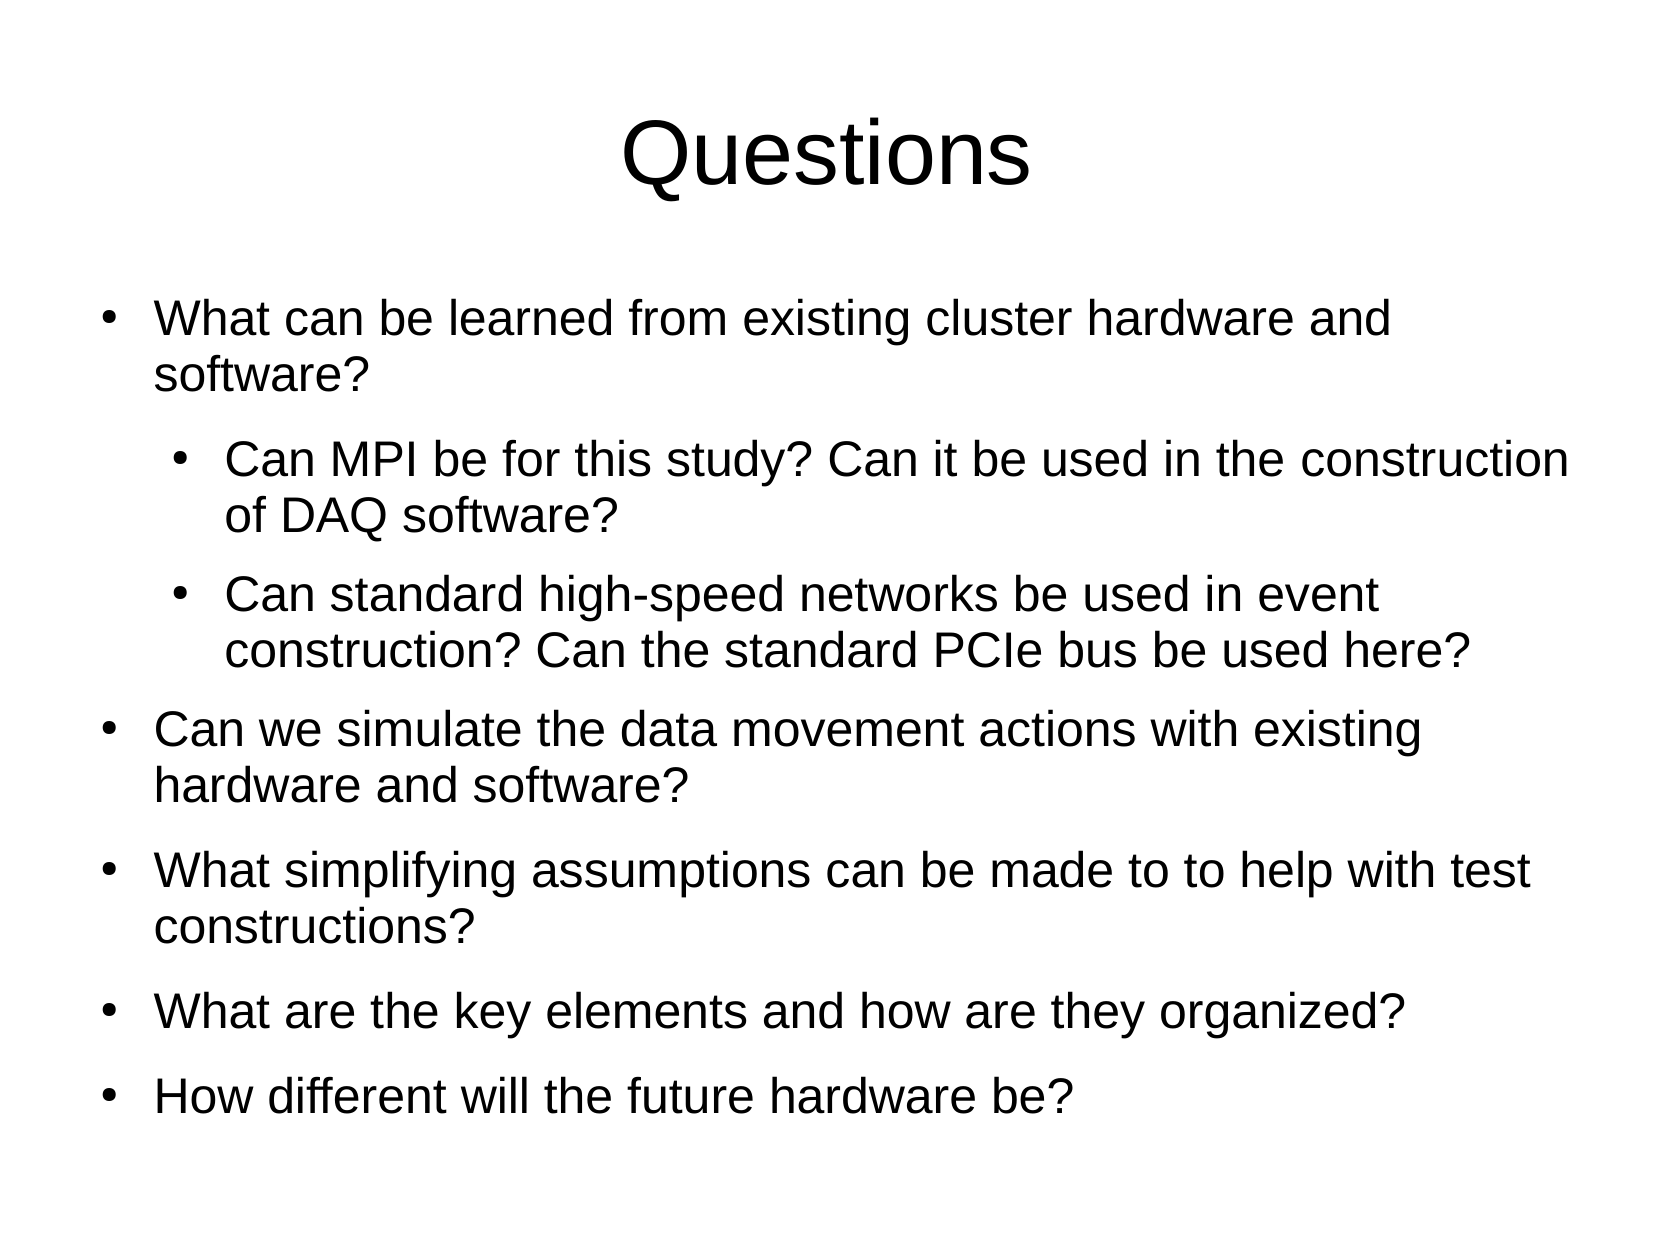

# Questions
What can be learned from existing cluster hardware and software?
Can MPI be for this study? Can it be used in the construction of DAQ software?
Can standard high-speed networks be used in event construction? Can the standard PCIe bus be used here?
Can we simulate the data movement actions with existing hardware and software?
What simplifying assumptions can be made to to help with test constructions?
What are the key elements and how are they organized?
How different will the future hardware be?